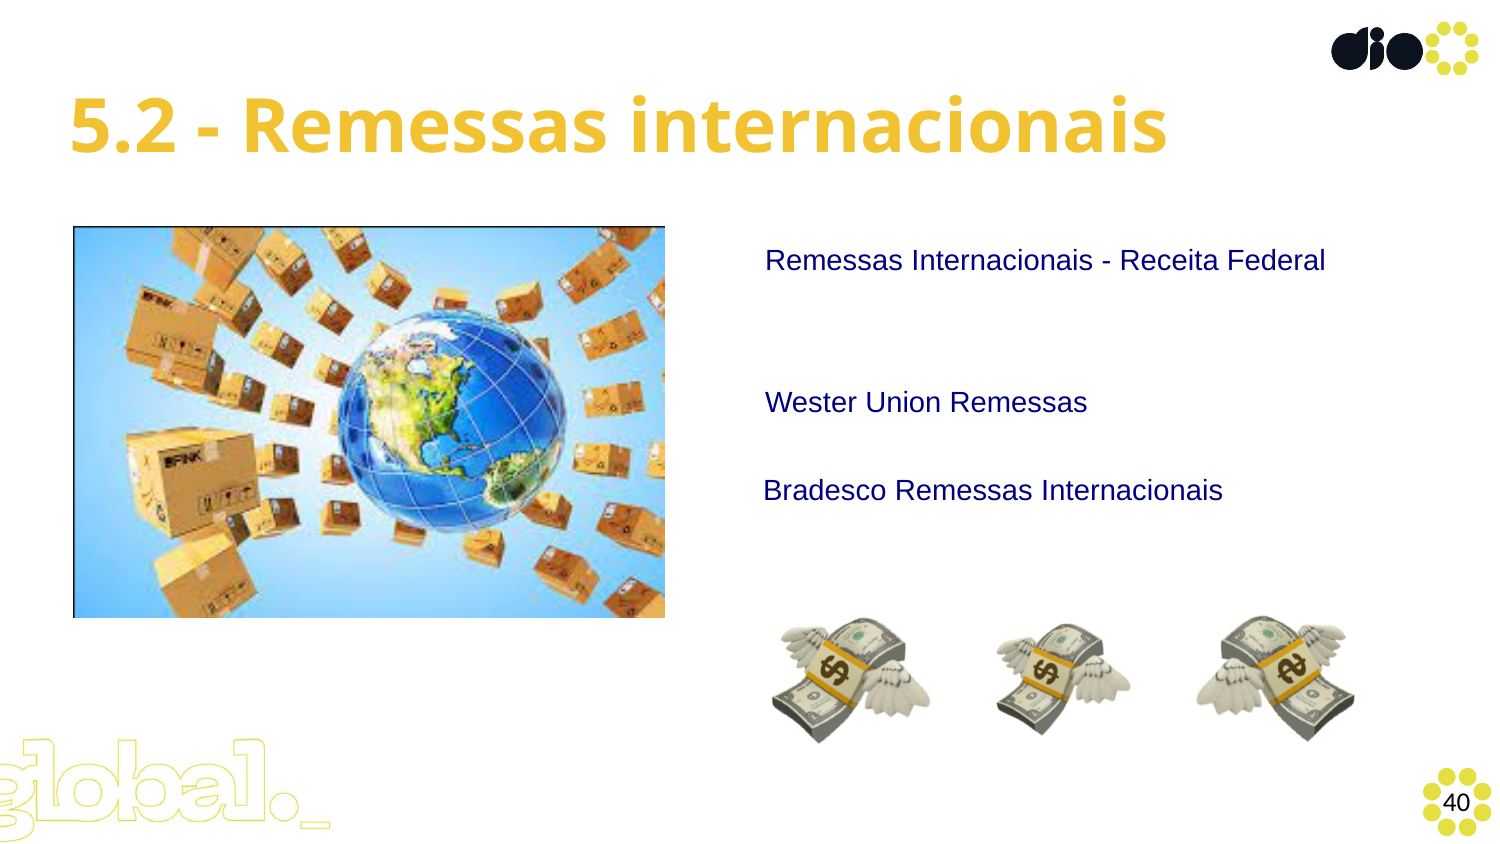

5.2 - Remessas internacionais
Remessas Internacionais - Receita Federal
Wester Union Remessas
Bradesco Remessas Internacionais